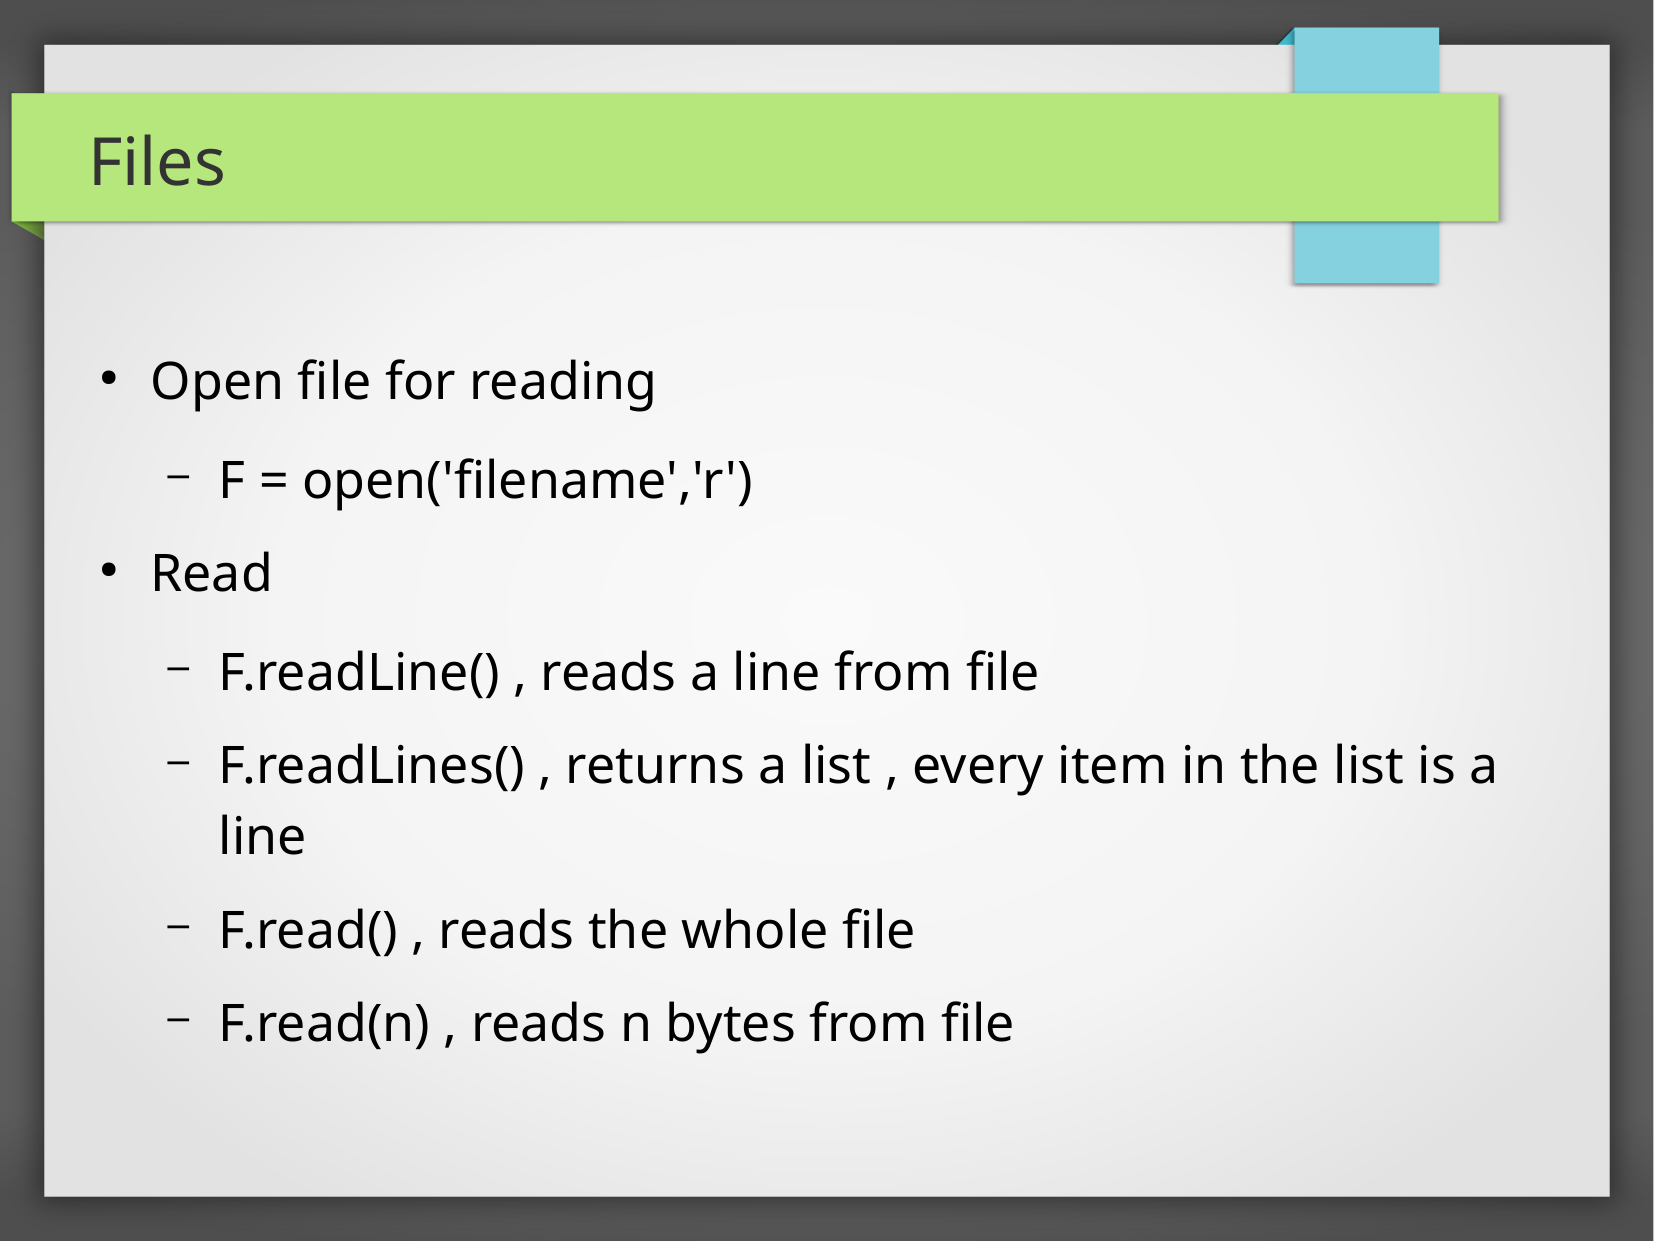

# Files
Open file for reading
F = open('filename','r')
Read
F.readLine() , reads a line from file
F.readLines() , returns a list , every item in the list is a line
F.read() , reads the whole file
F.read(n) , reads n bytes from file